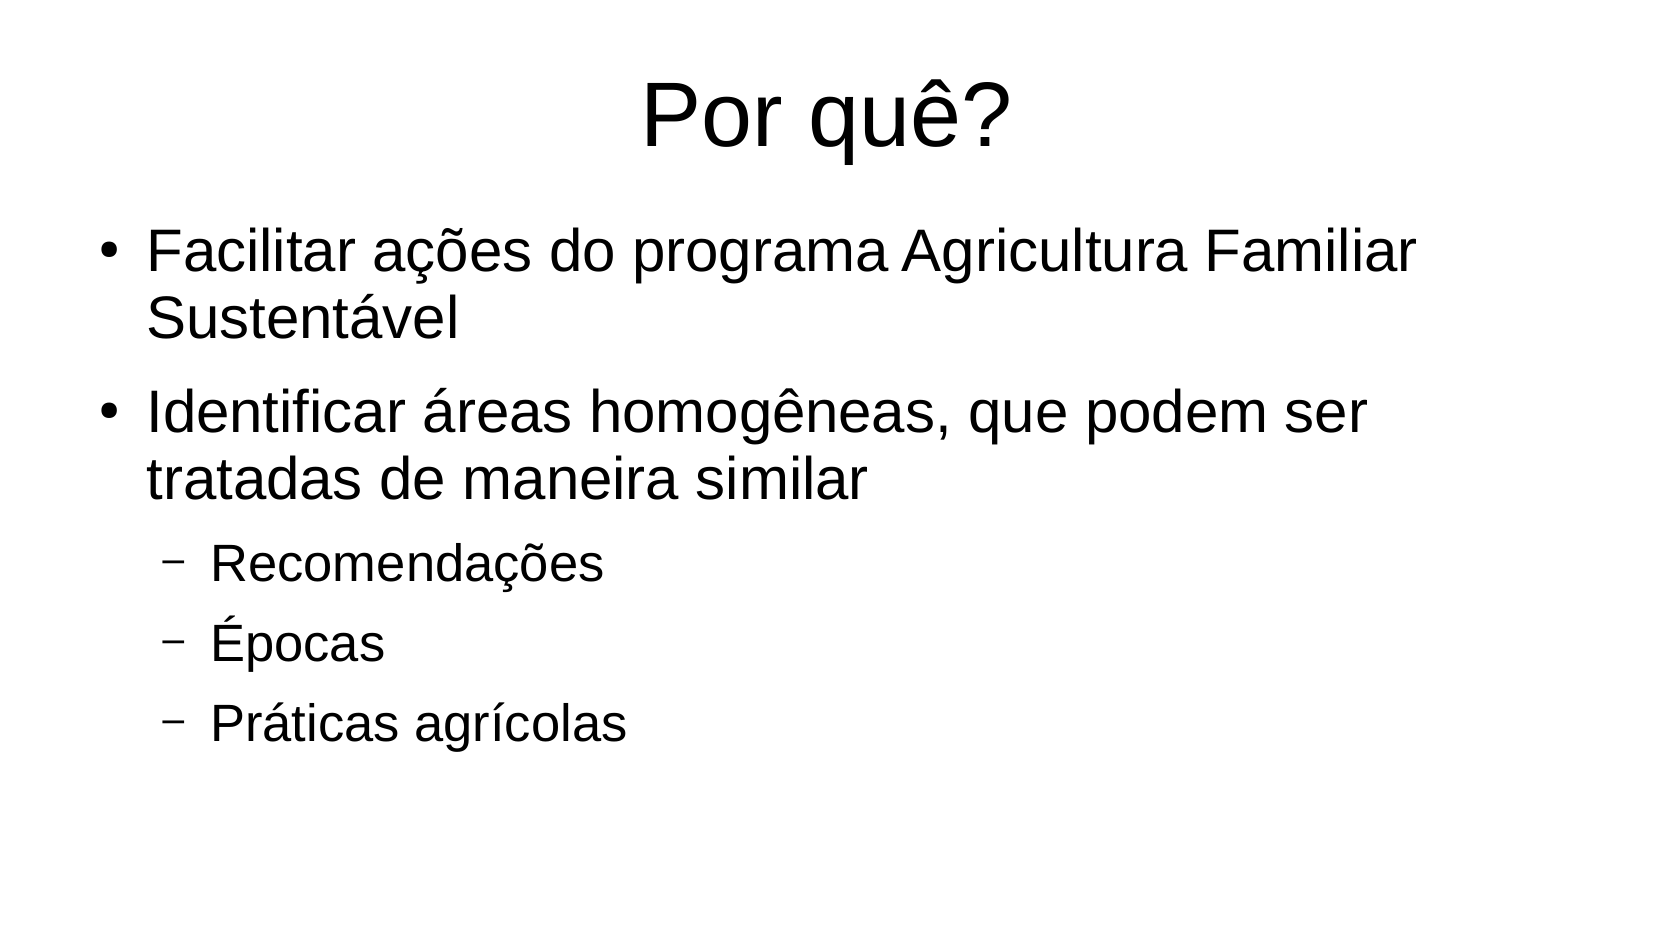

# Por quê?
Facilitar ações do programa Agricultura Familiar Sustentável
Identificar áreas homogêneas, que podem ser tratadas de maneira similar
Recomendações
Épocas
Práticas agrícolas